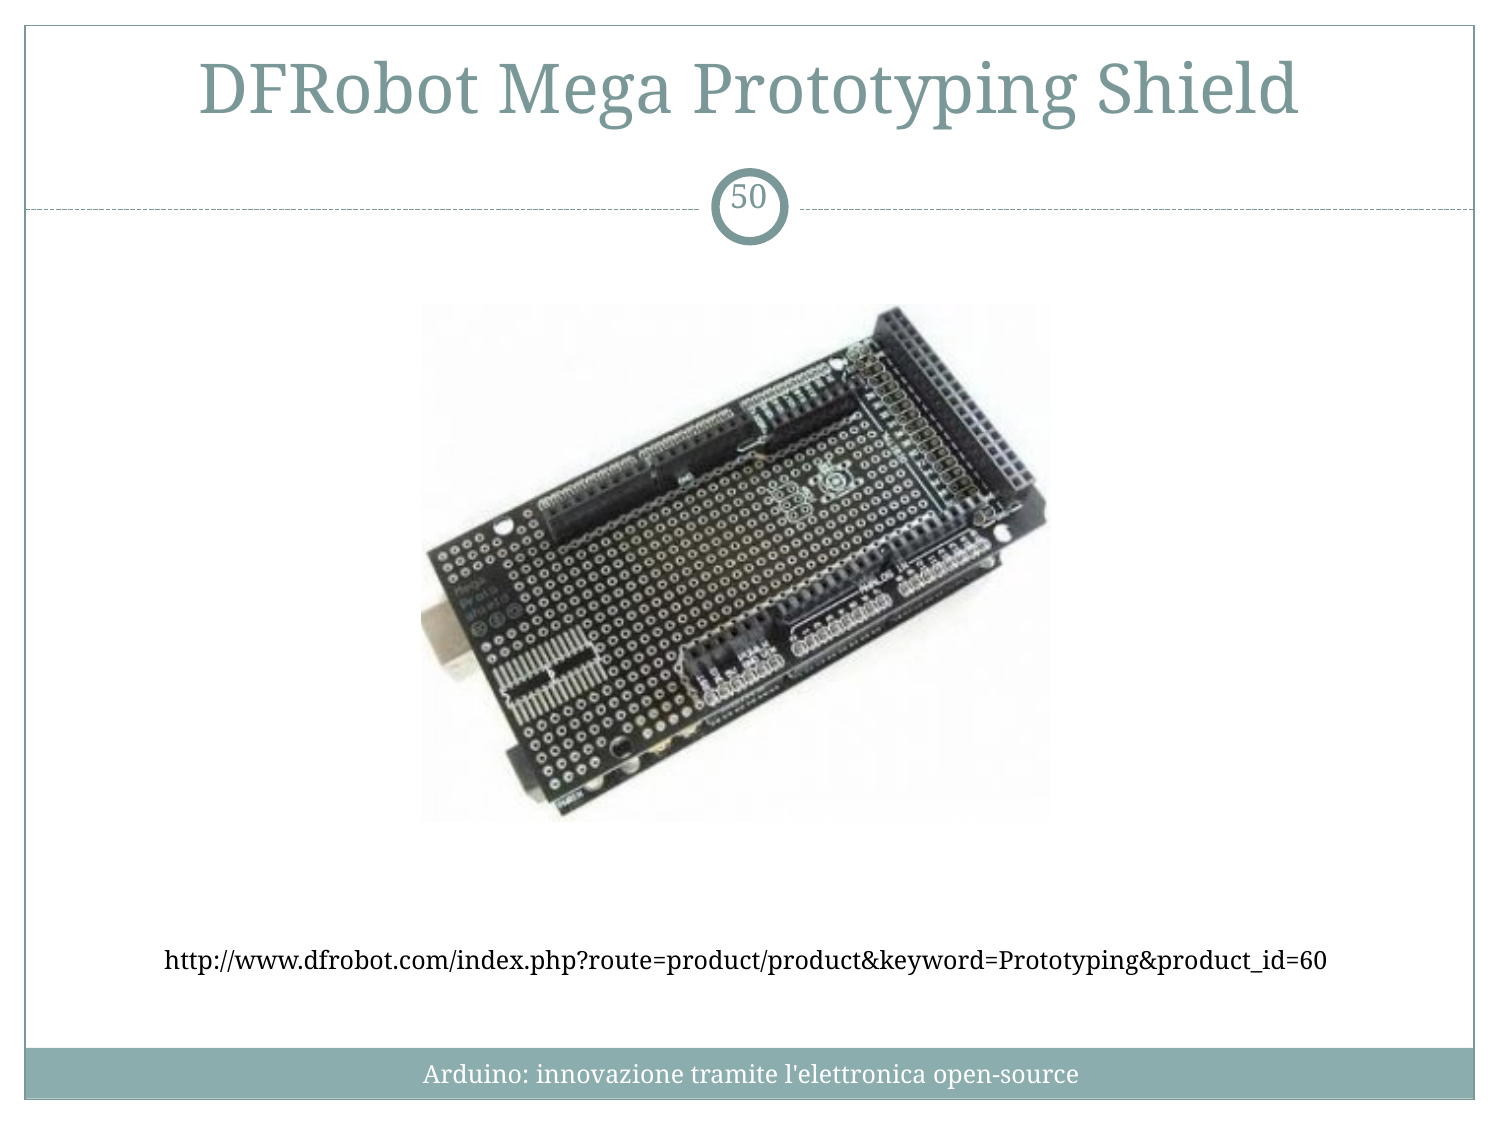

# DFRobot Mega Prototyping Shield
http://www.dfrobot.com/index.php?route=product/product&keyword=Prototyping&product_id=60
Arduino: innovazione tramite l'elettronica open-source